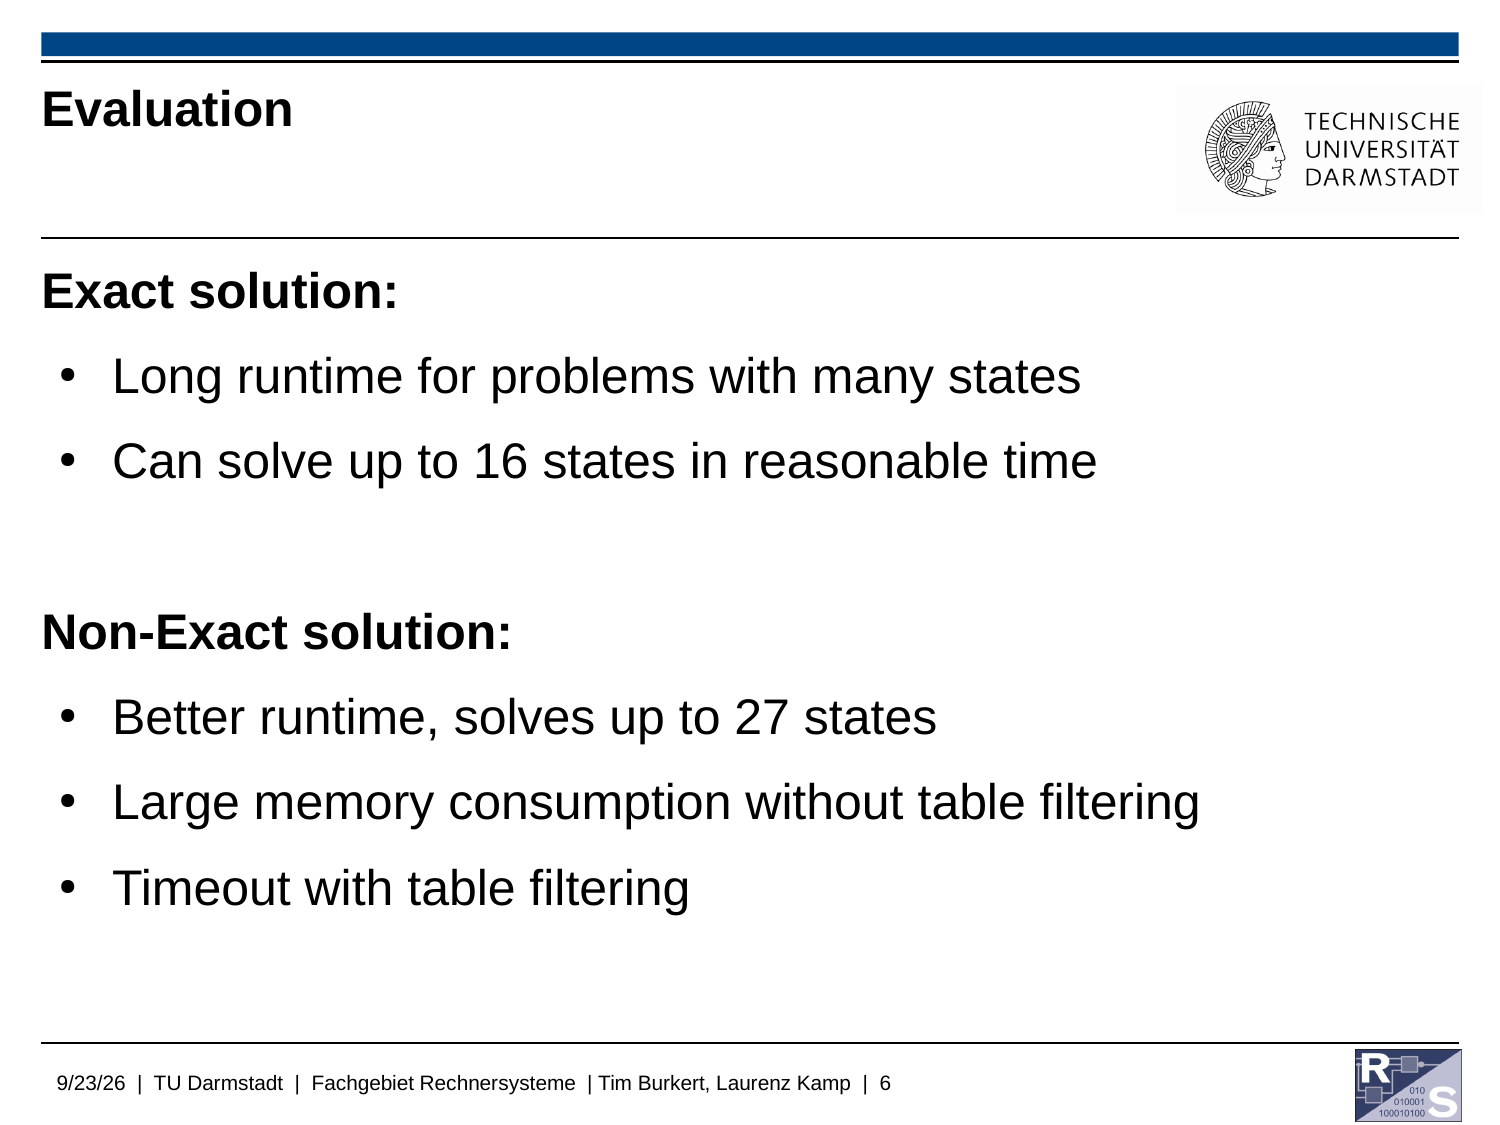

# Evaluation
Exact solution:
Long runtime for problems with many states
Can solve up to 16 states in reasonable time
Non-Exact solution:
Better runtime, solves up to 27 states
Large memory consumption without table filtering
Timeout with table filtering